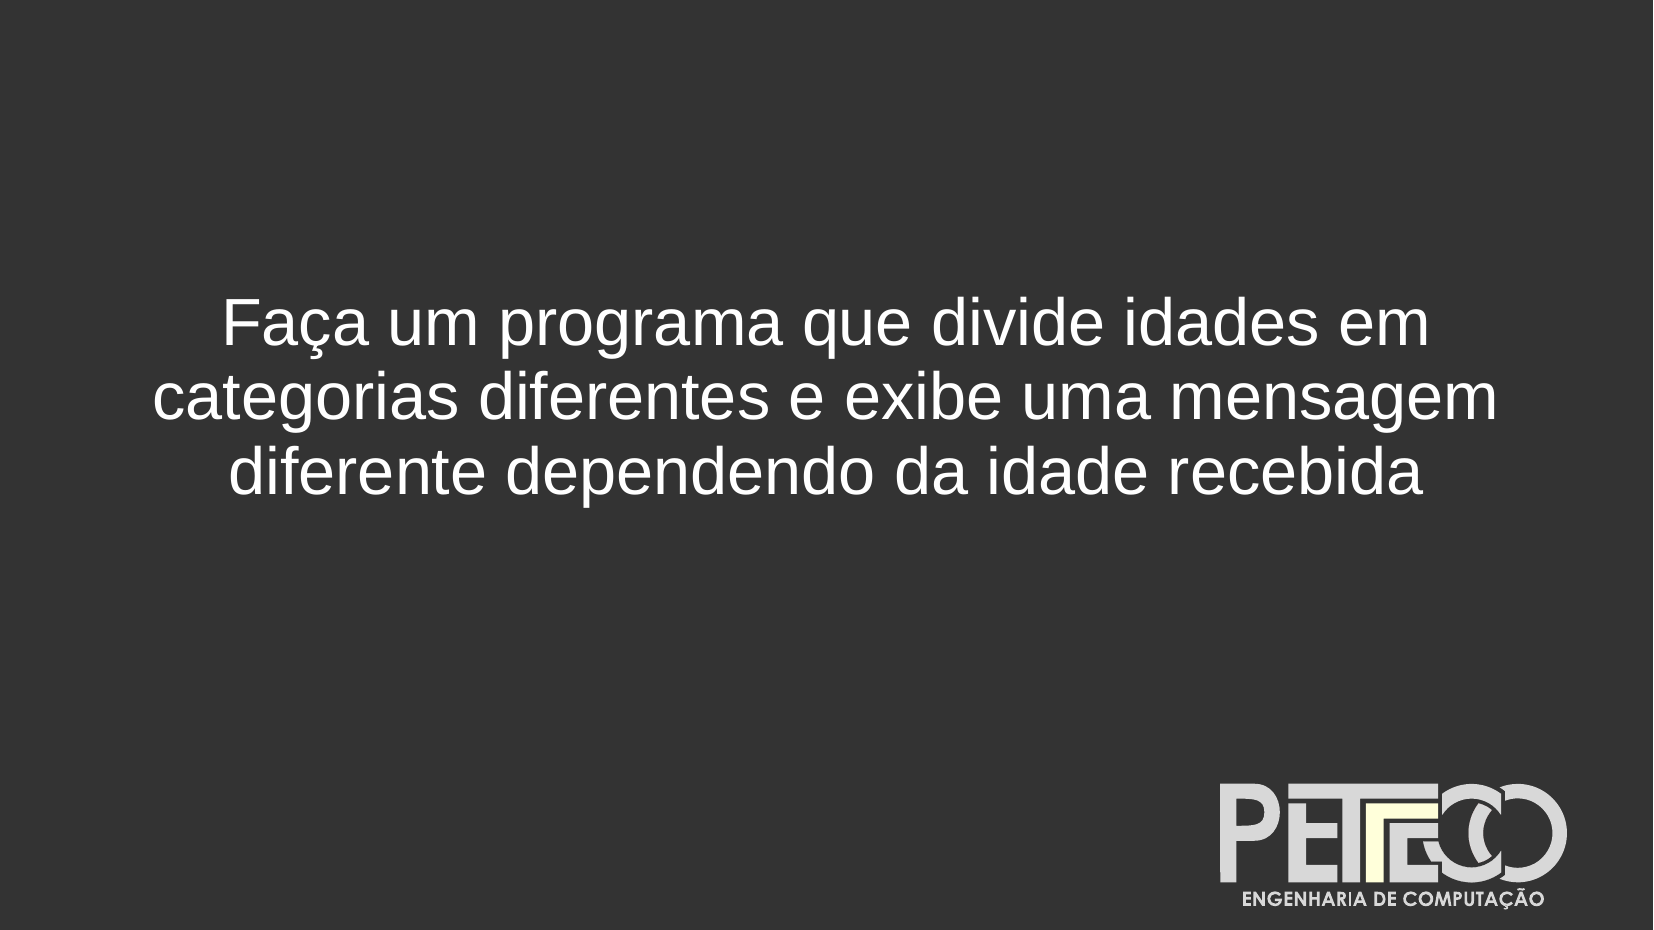

# Faça um programa que divide idades em categorias diferentes e exibe uma mensagem diferente dependendo da idade recebida